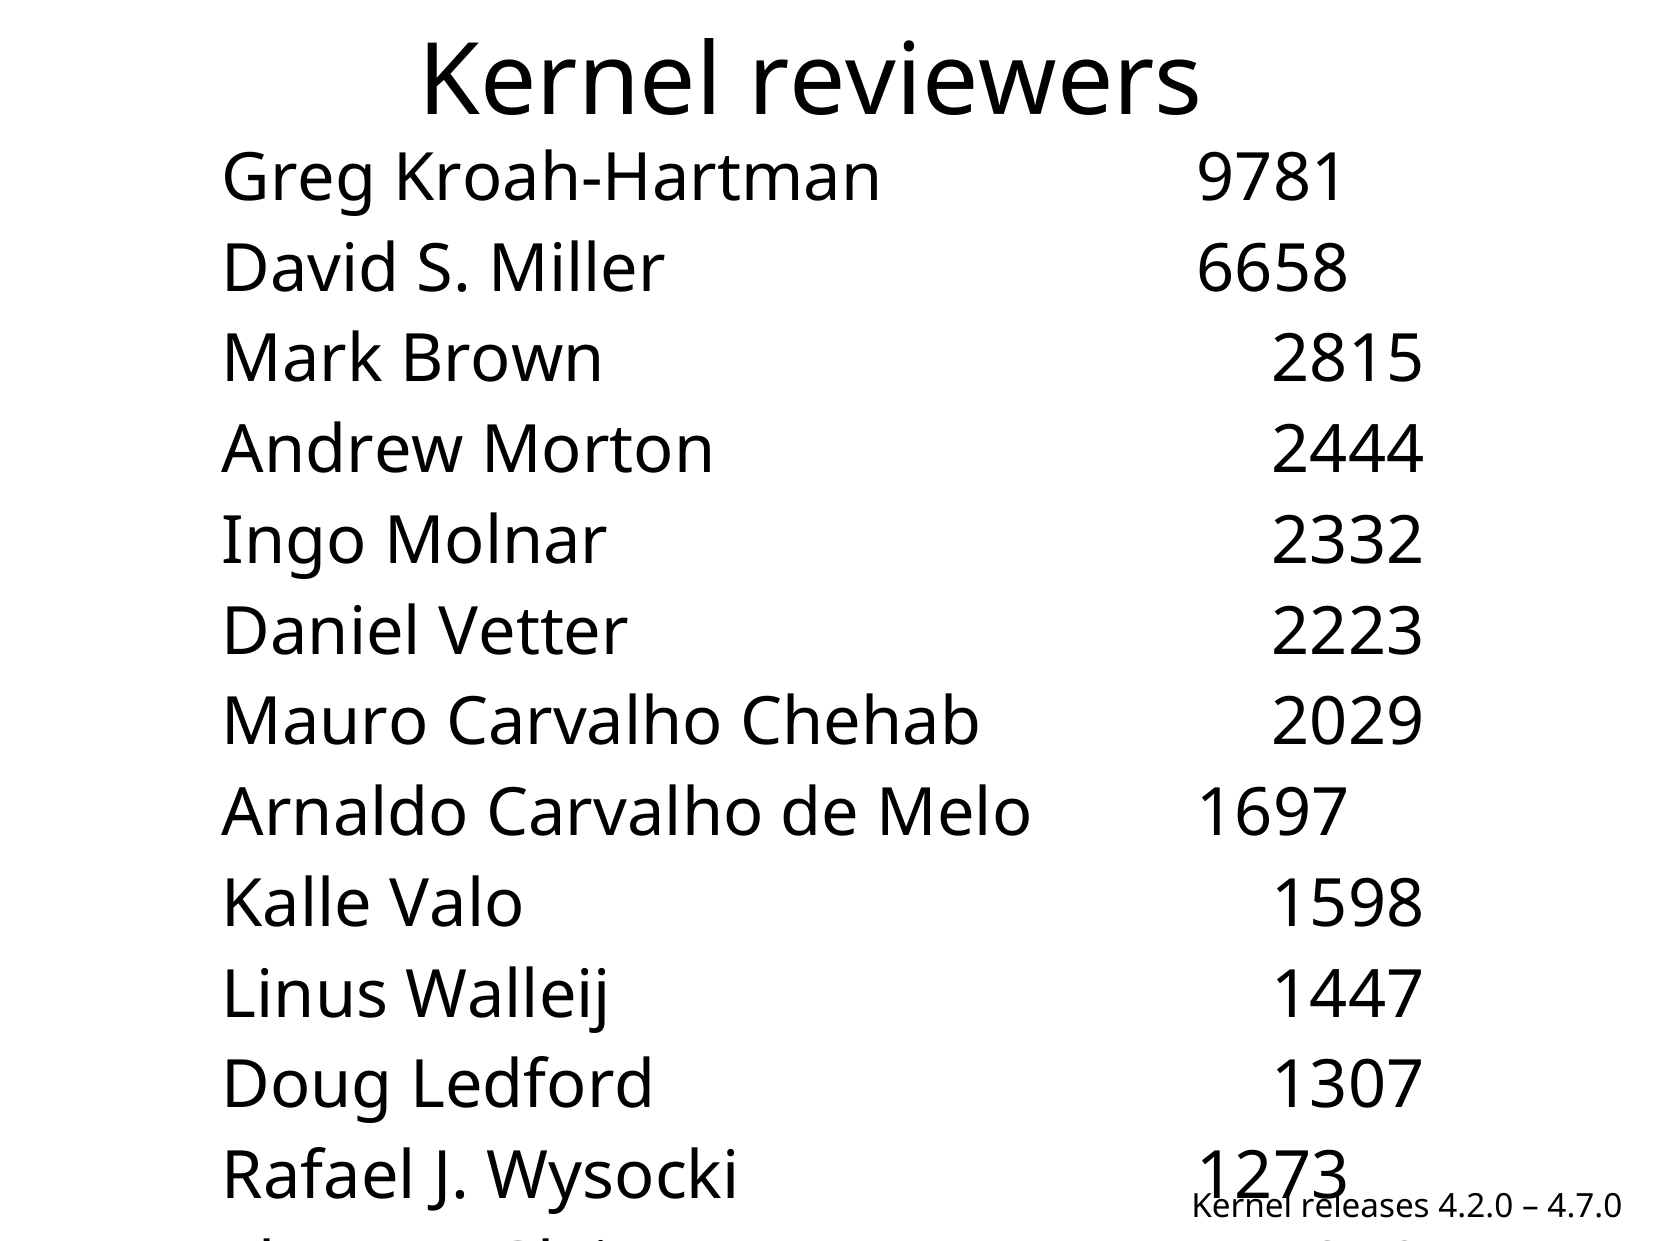

Kernel reviewers
Greg Kroah-Hartman					9781
David S. Miller								6658
Mark Brown									2815
Andrew Morton								2444
Ingo Molnar									2332
Daniel Vetter									2223
Mauro Carvalho Chehab				2029
Arnaldo Carvalho de Melo			1697
Kalle Valo										1598
Linus Walleij									1447
Doug Ledford									1307
Rafael J. Wysocki							1273
Thomas Gleixner							1219
Kernel releases 4.2.0 – 4.7.0